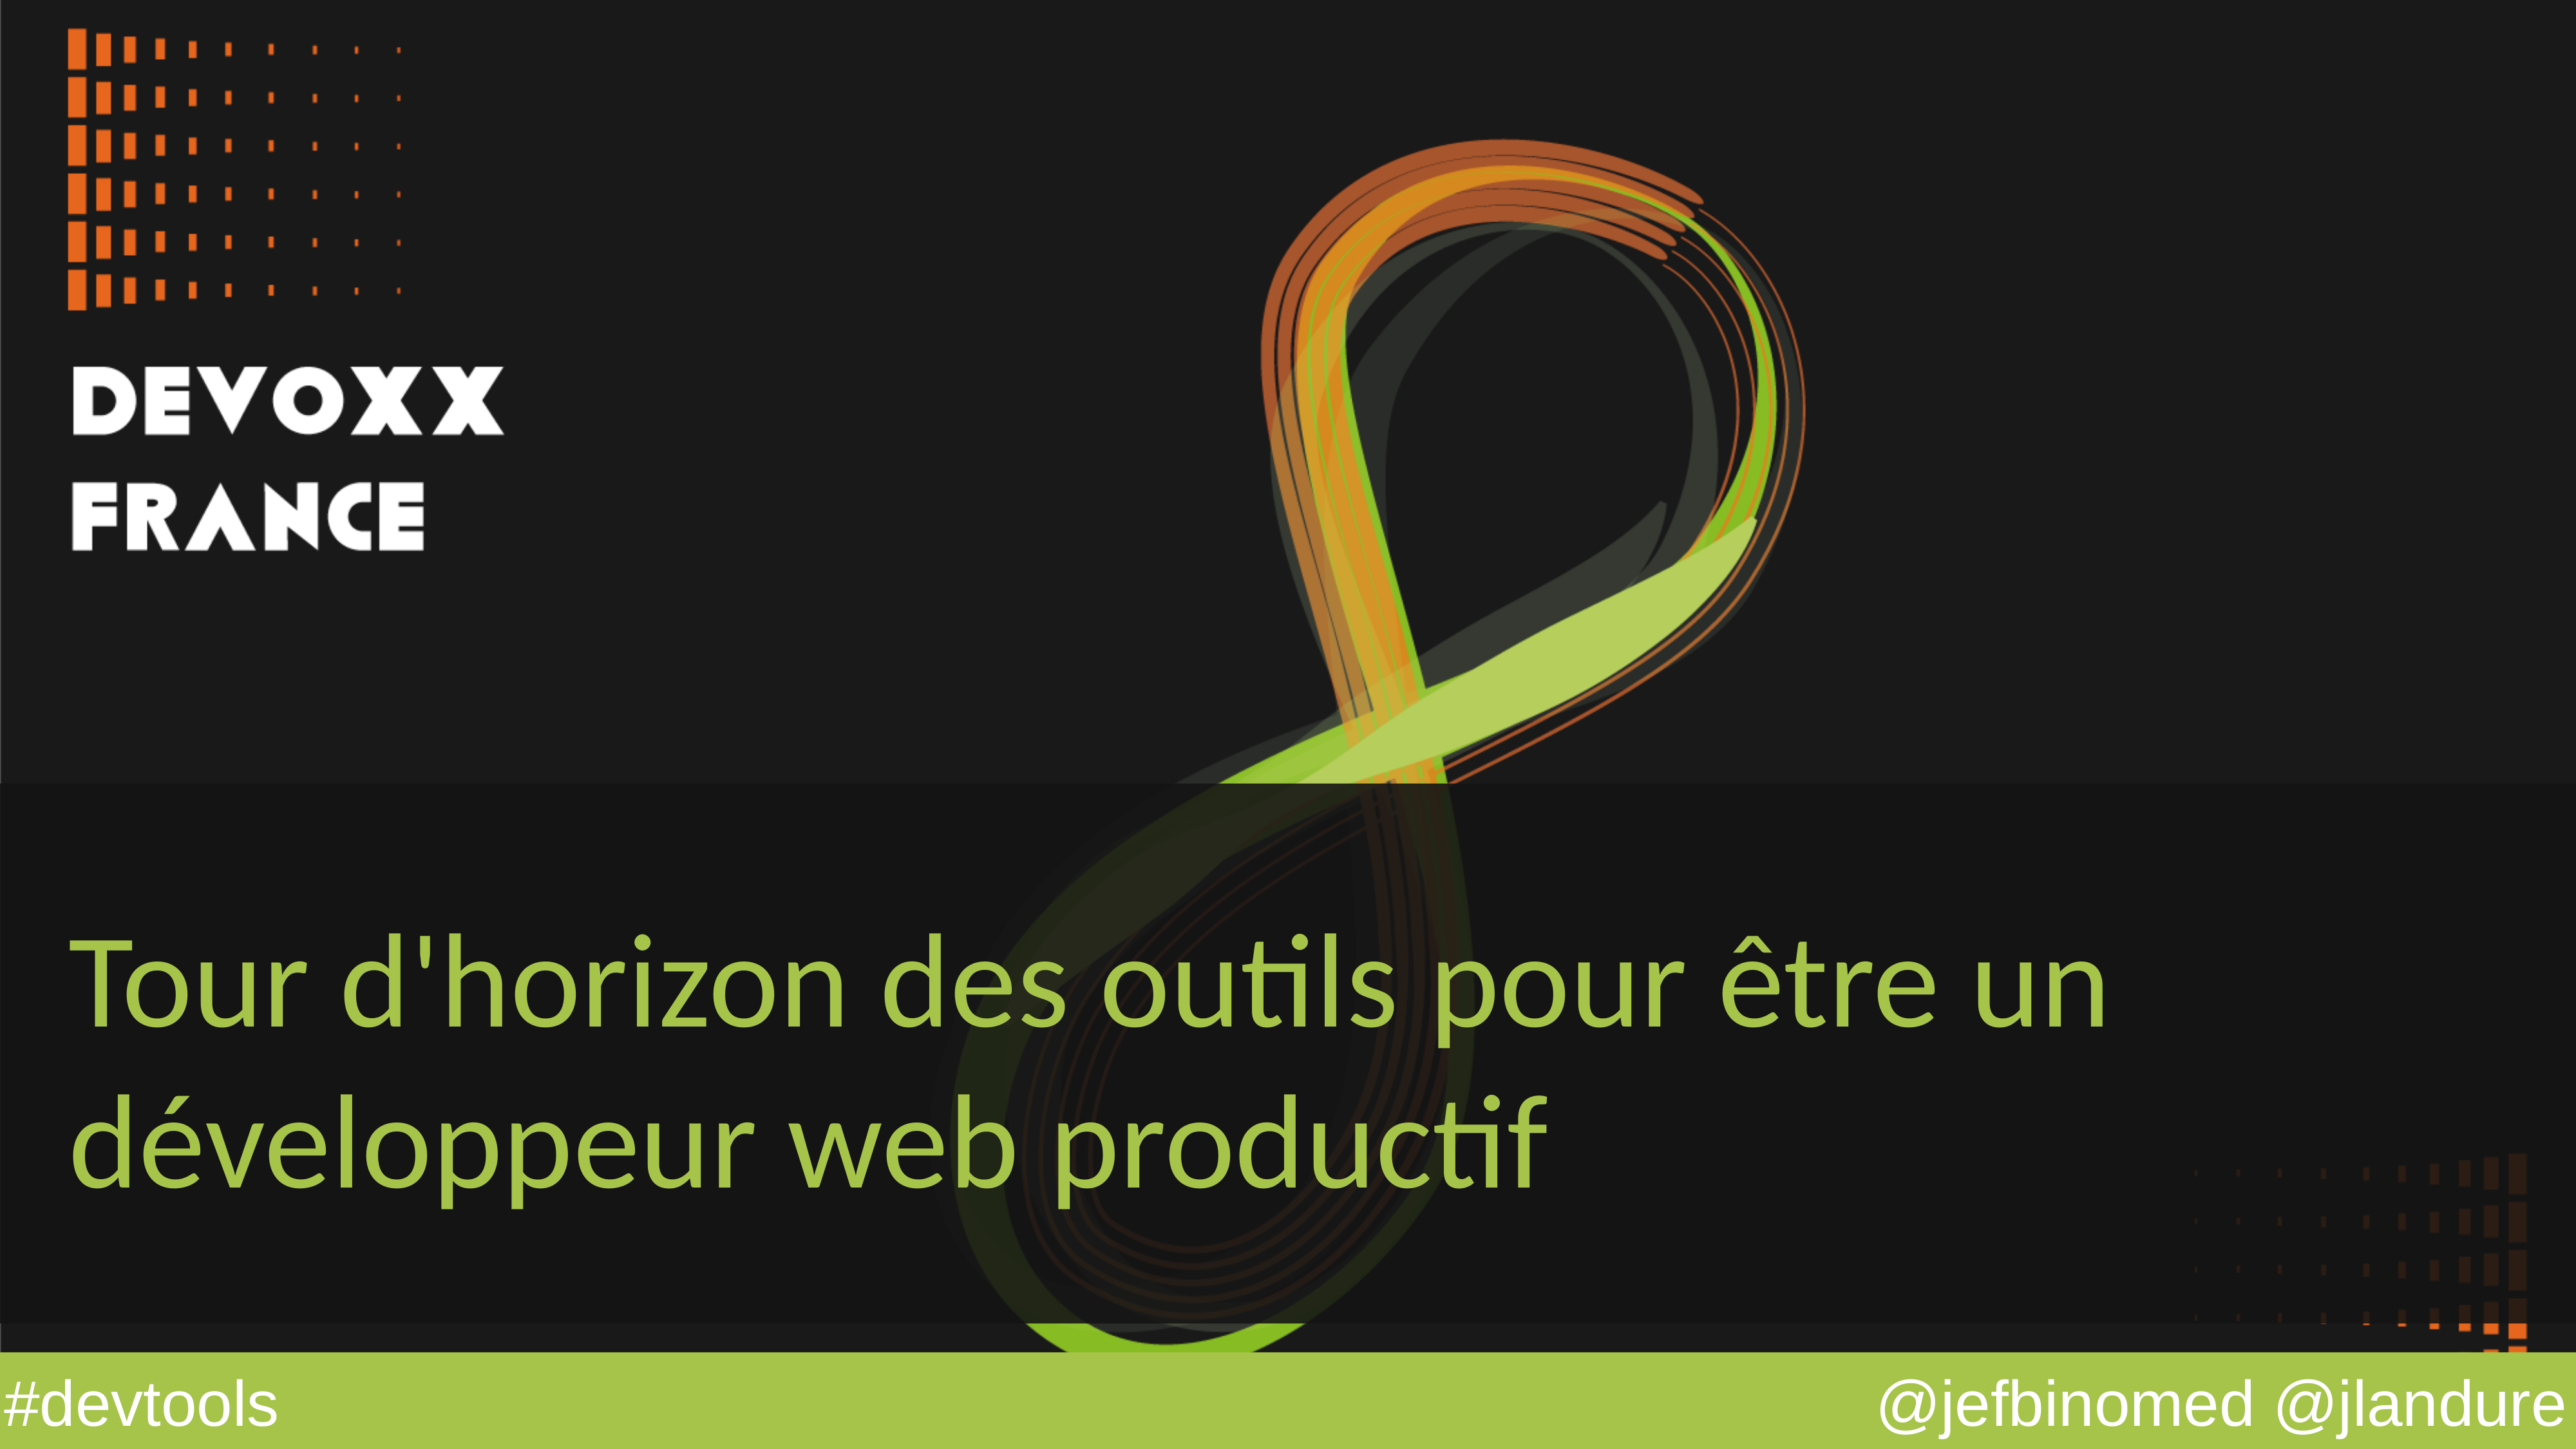

# Tour d'horizon des outils pour être un développeur web productif